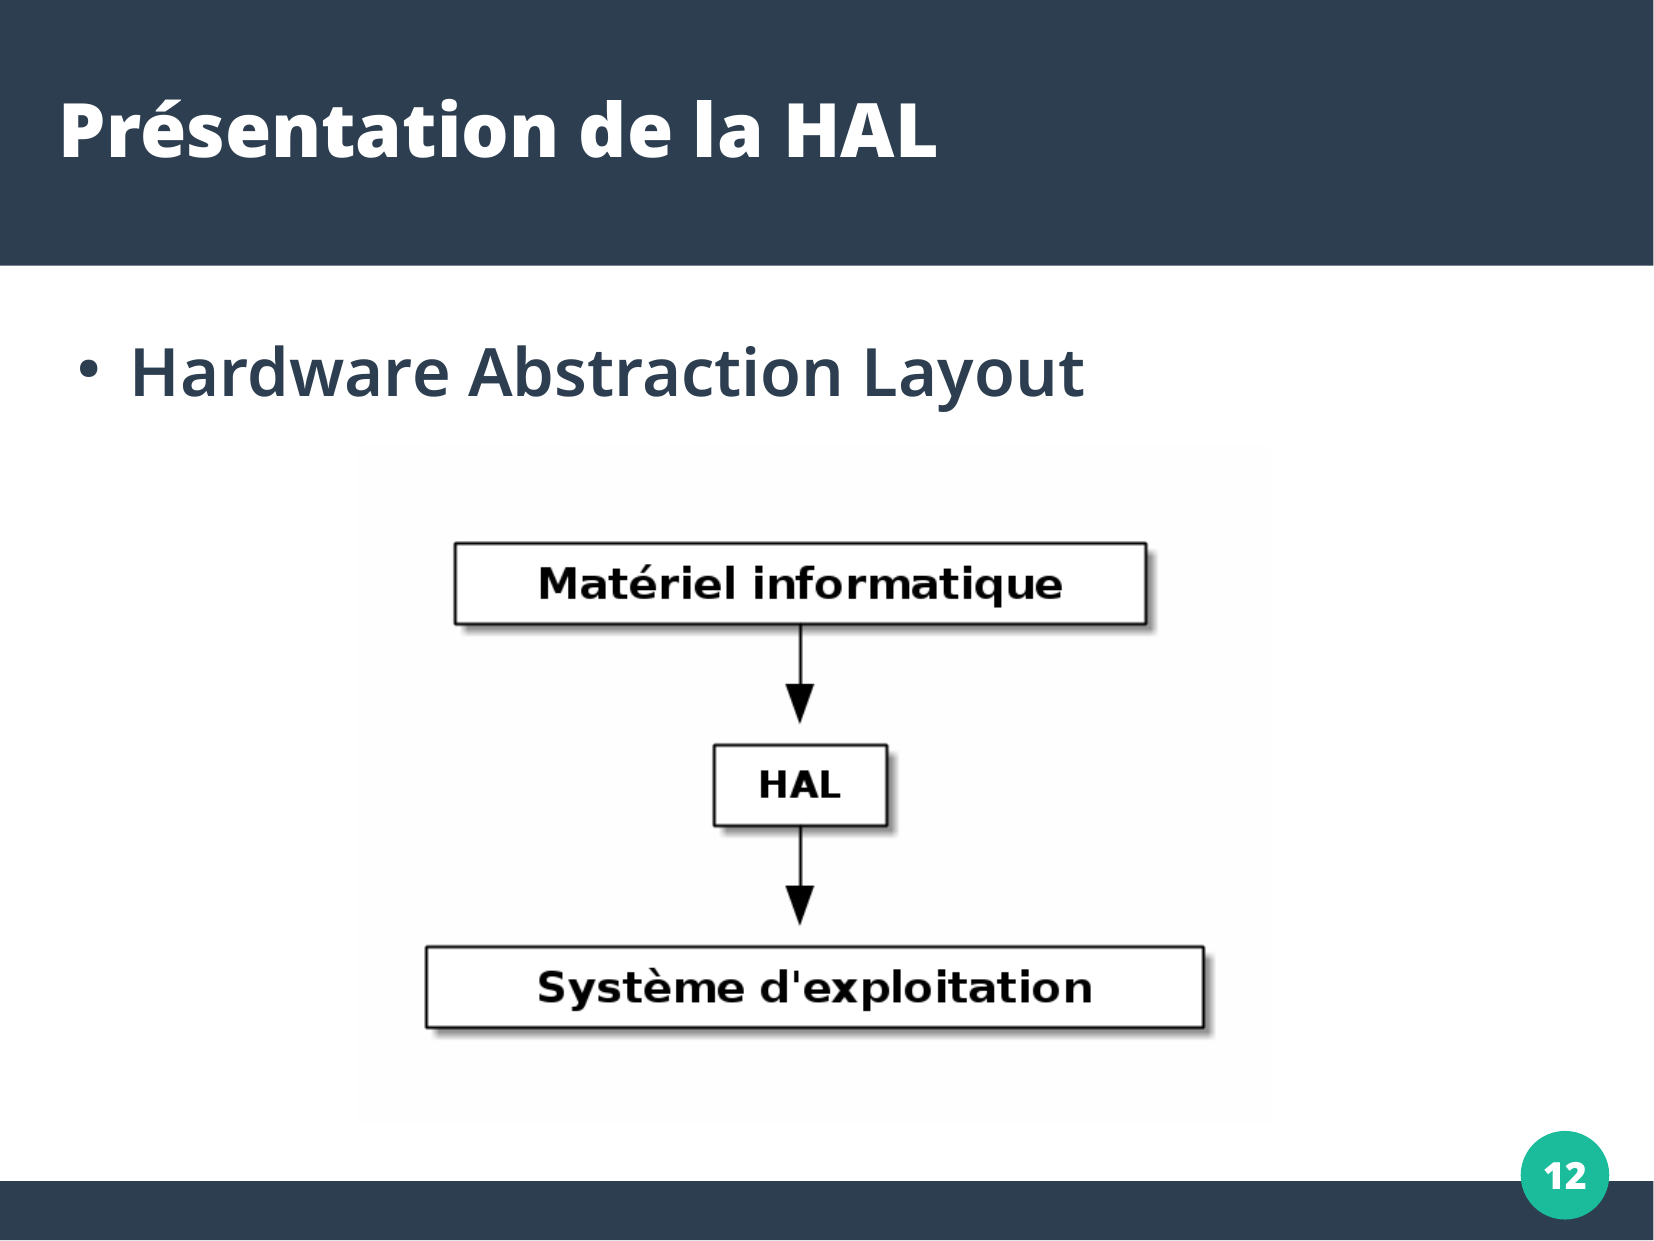

# Présentation de la HAL
Hardware Abstraction Layout
12